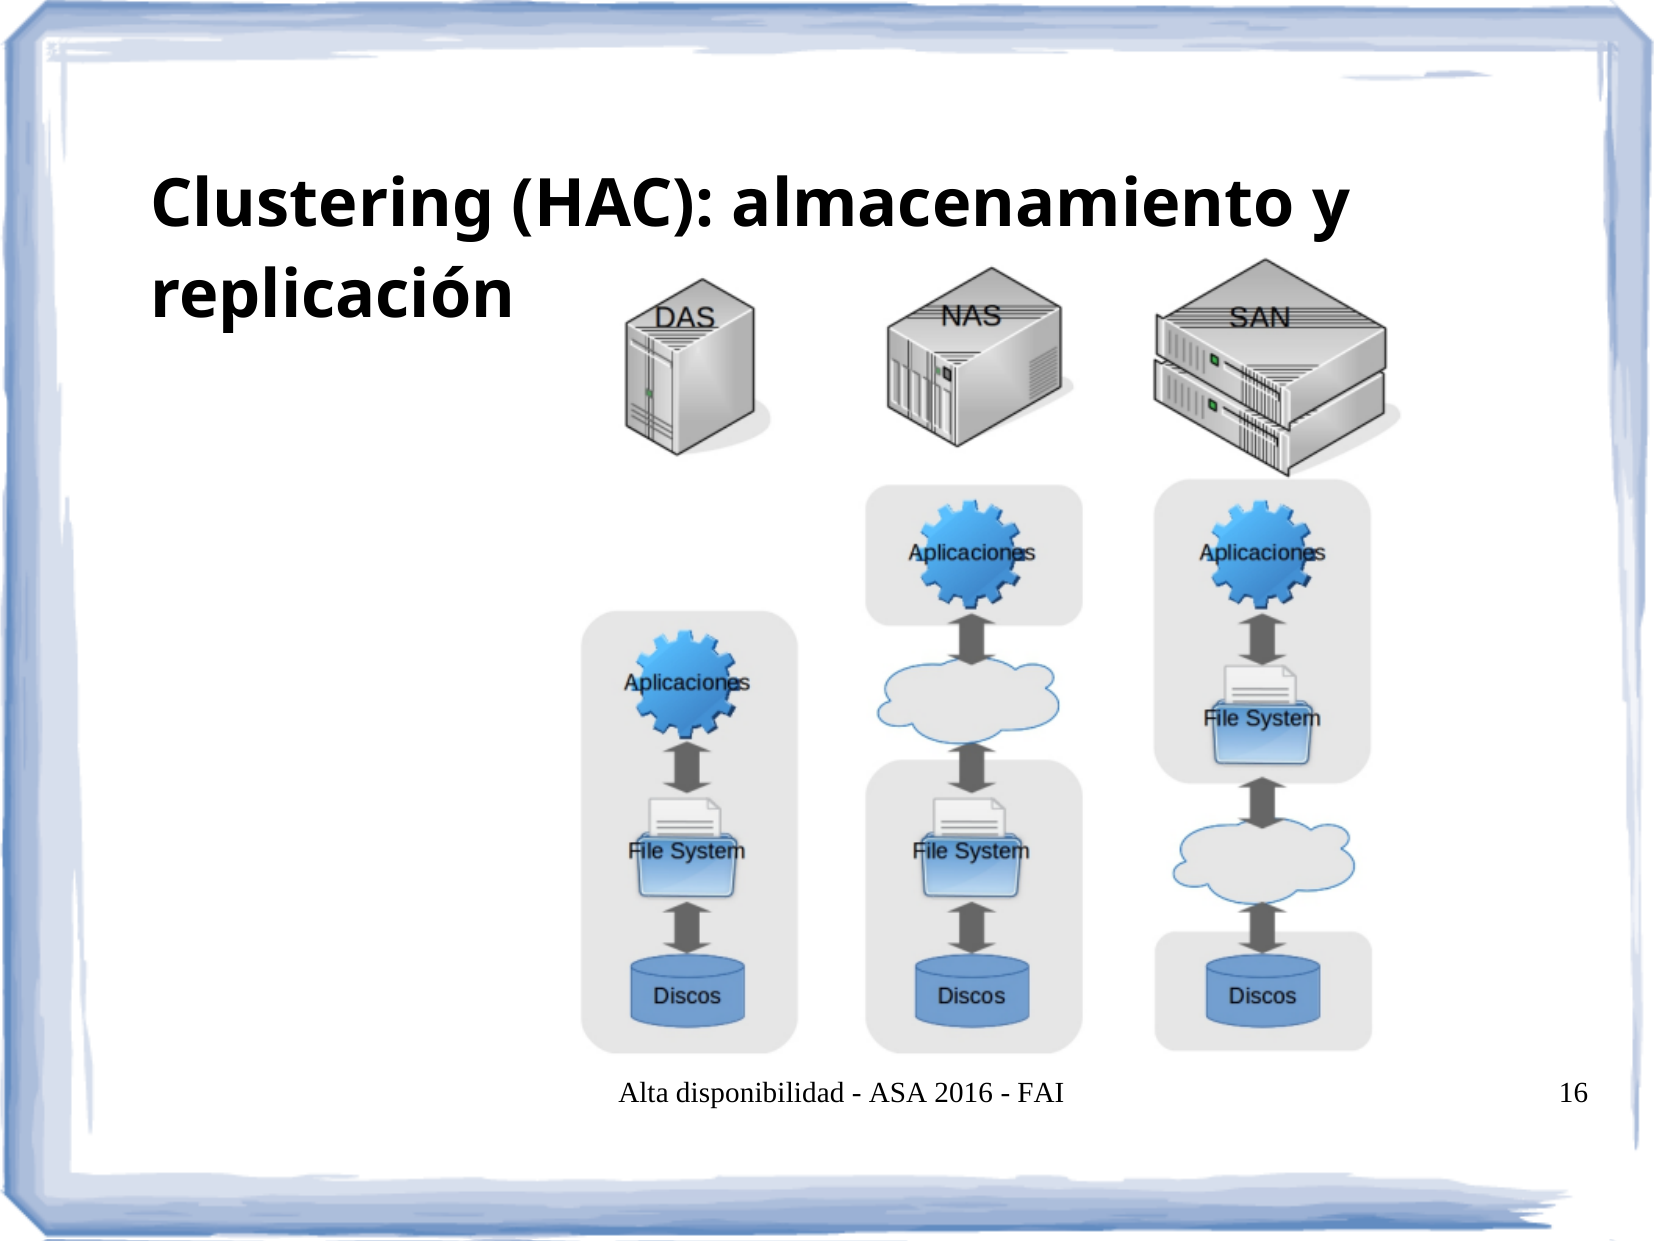

Clustering (HAC): almacenamiento y
replicación
Alta disponibilidad - ASA 2016 - FAI
16